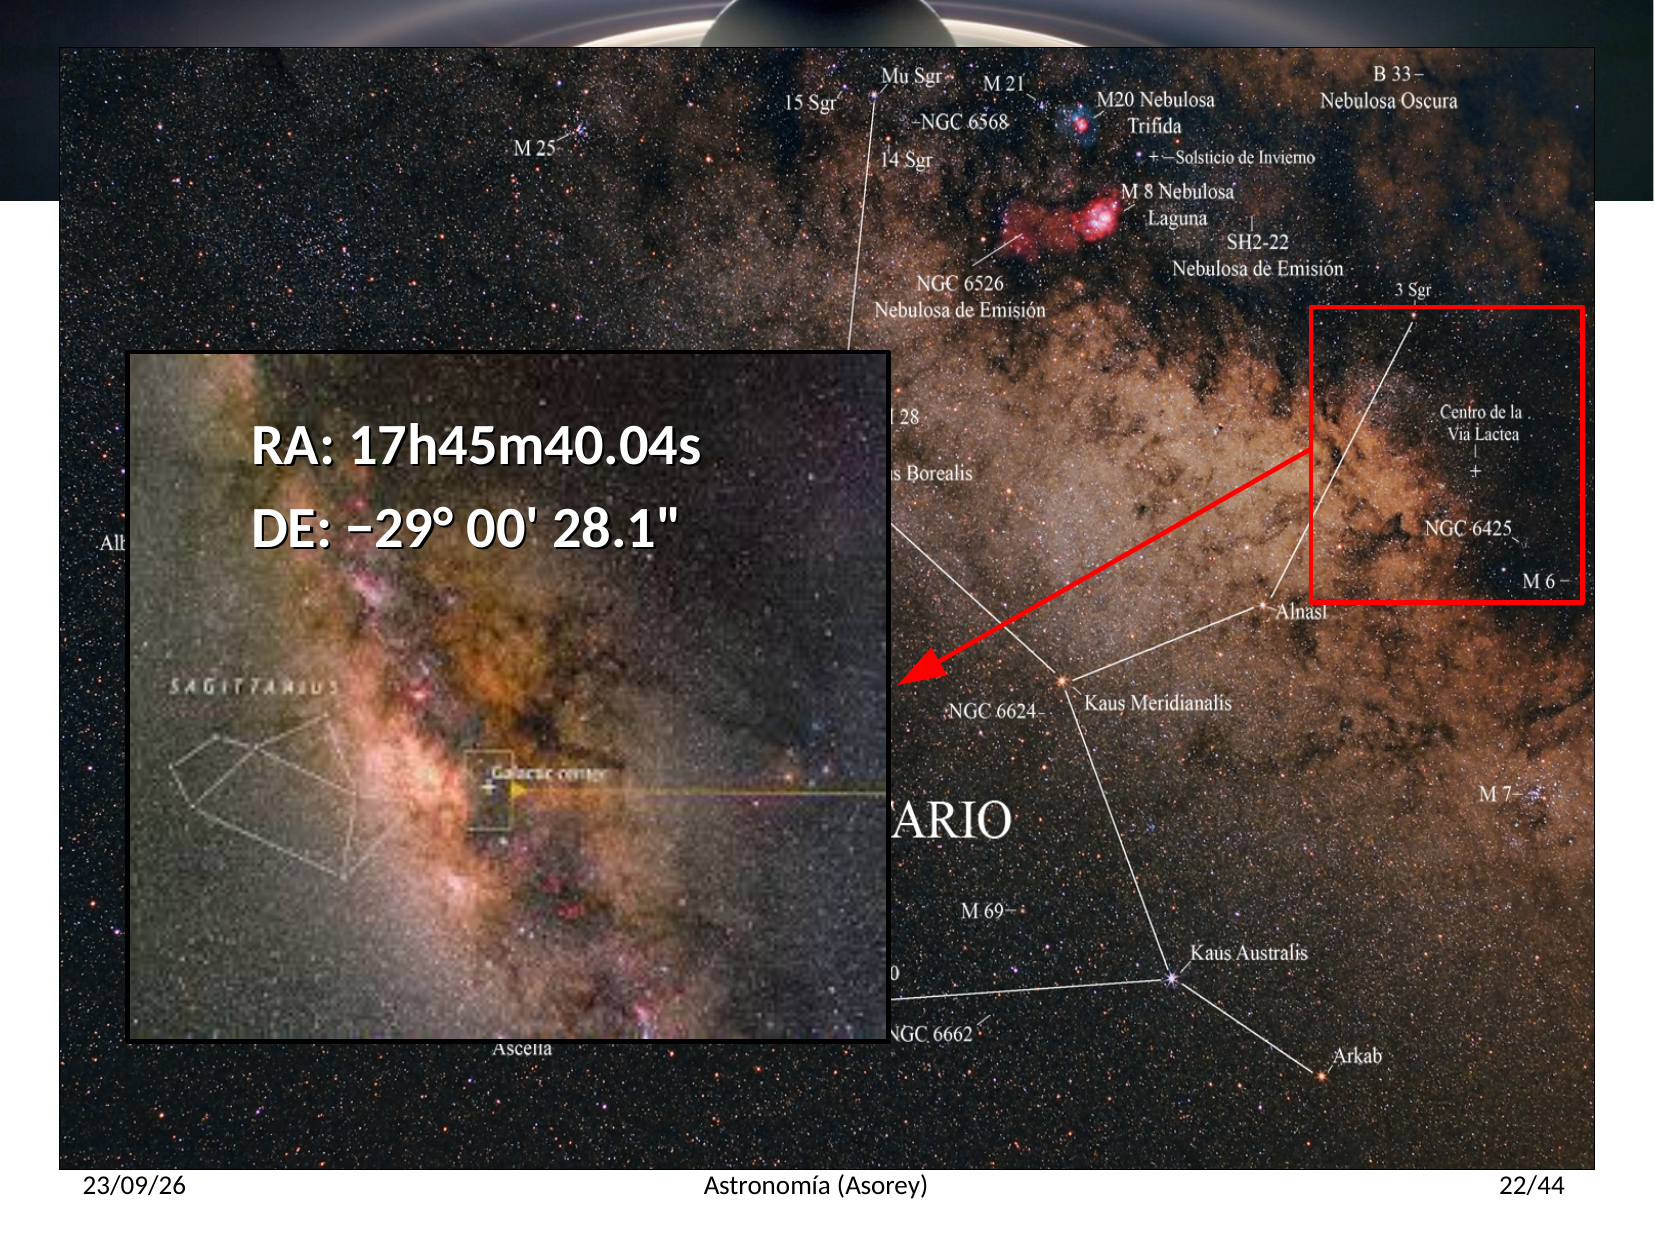

Inclinada ~60º, respecto del Ecuador Celeste
# La Vía Láctea
RA: 17h45m40.04s
DE: −29° 00' 28.1"
Astronomía (Asorey)
22